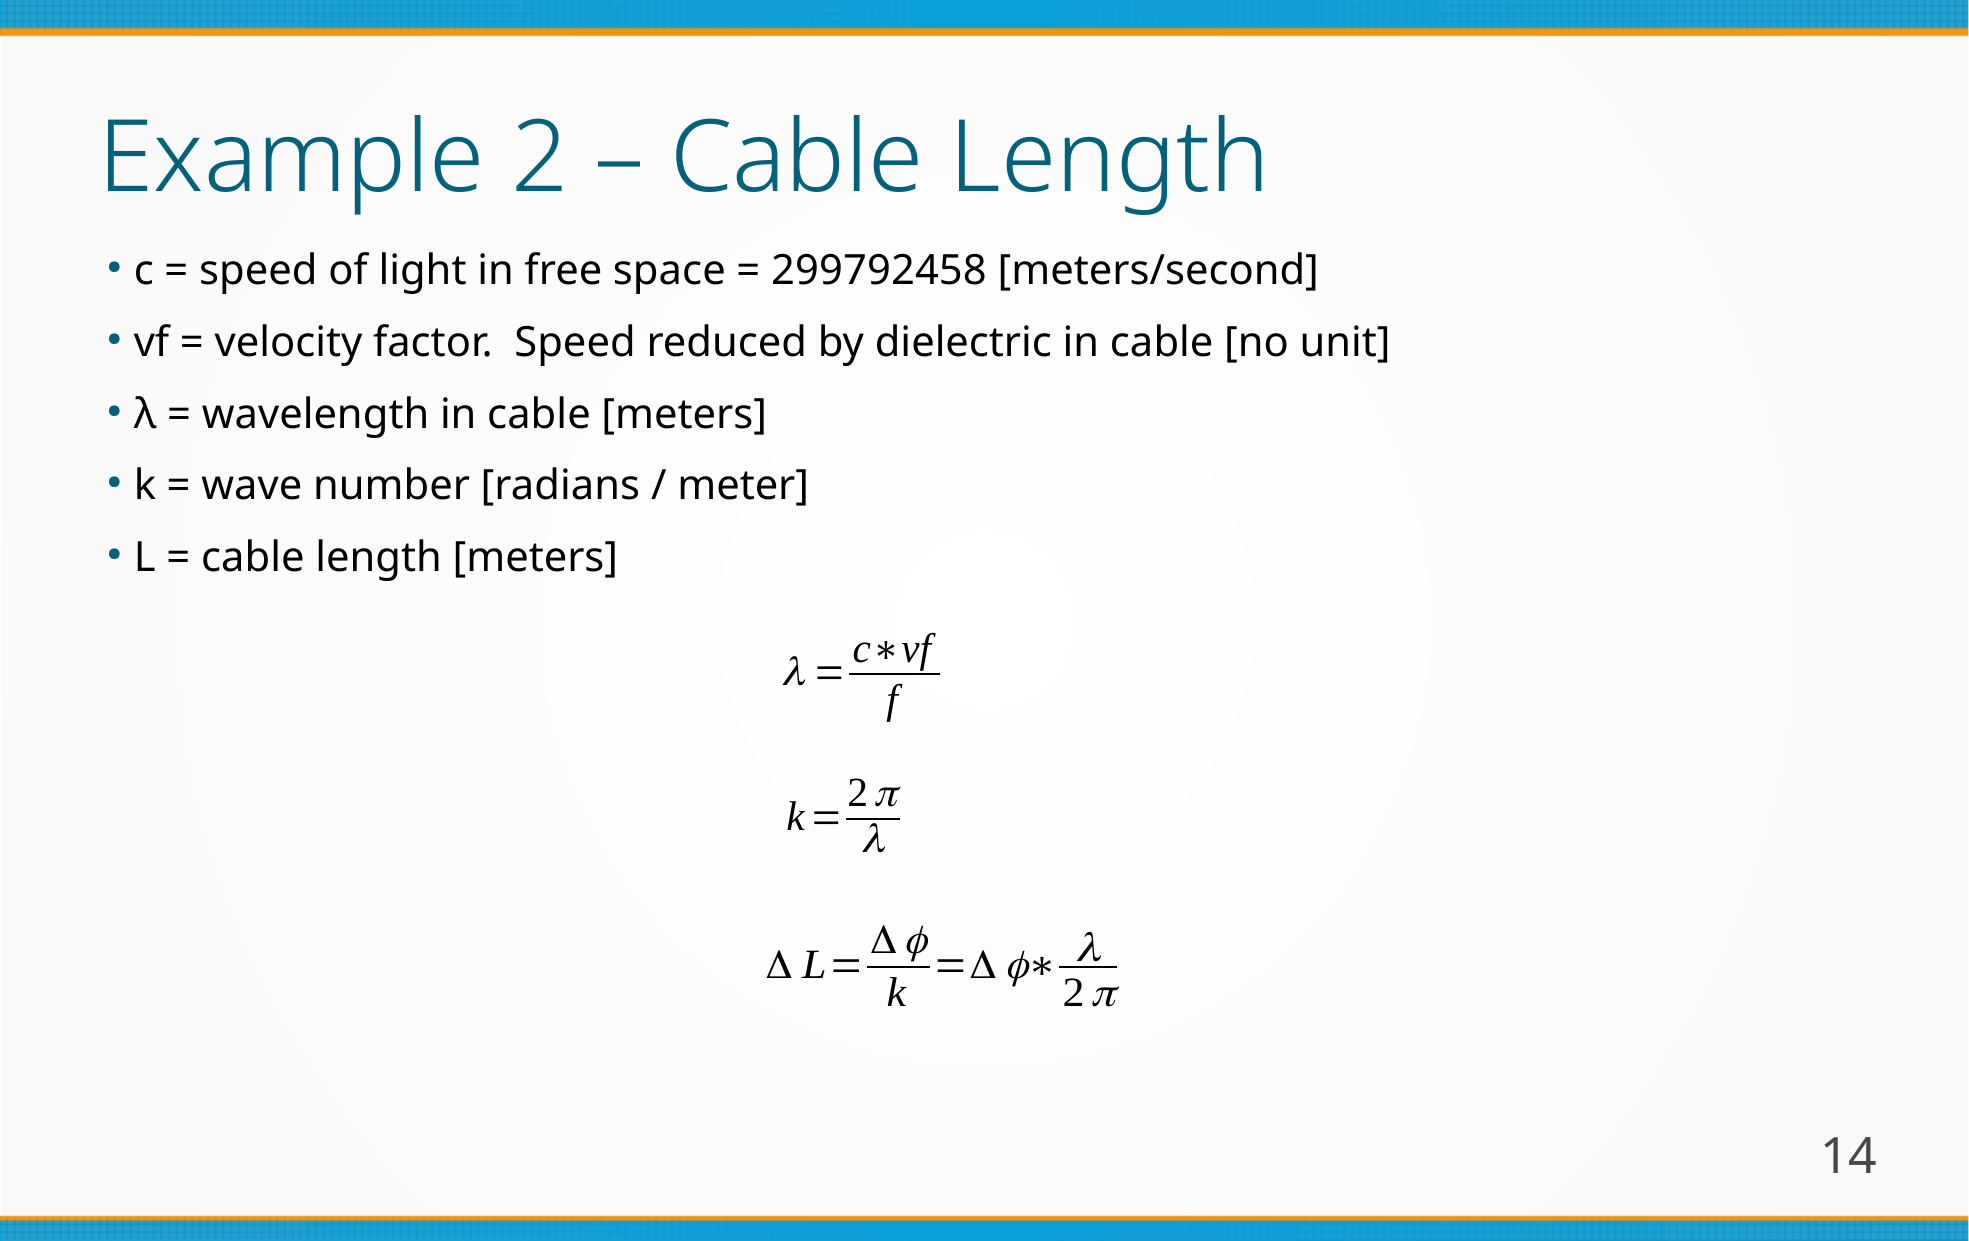

# Example 2 – Cable Length
c = speed of light in free space = 299792458 [meters/second]
vf = velocity factor. Speed reduced by dielectric in cable [no unit]
λ = wavelength in cable [meters]
k = wave number [radians / meter]
L = cable length [meters]
14